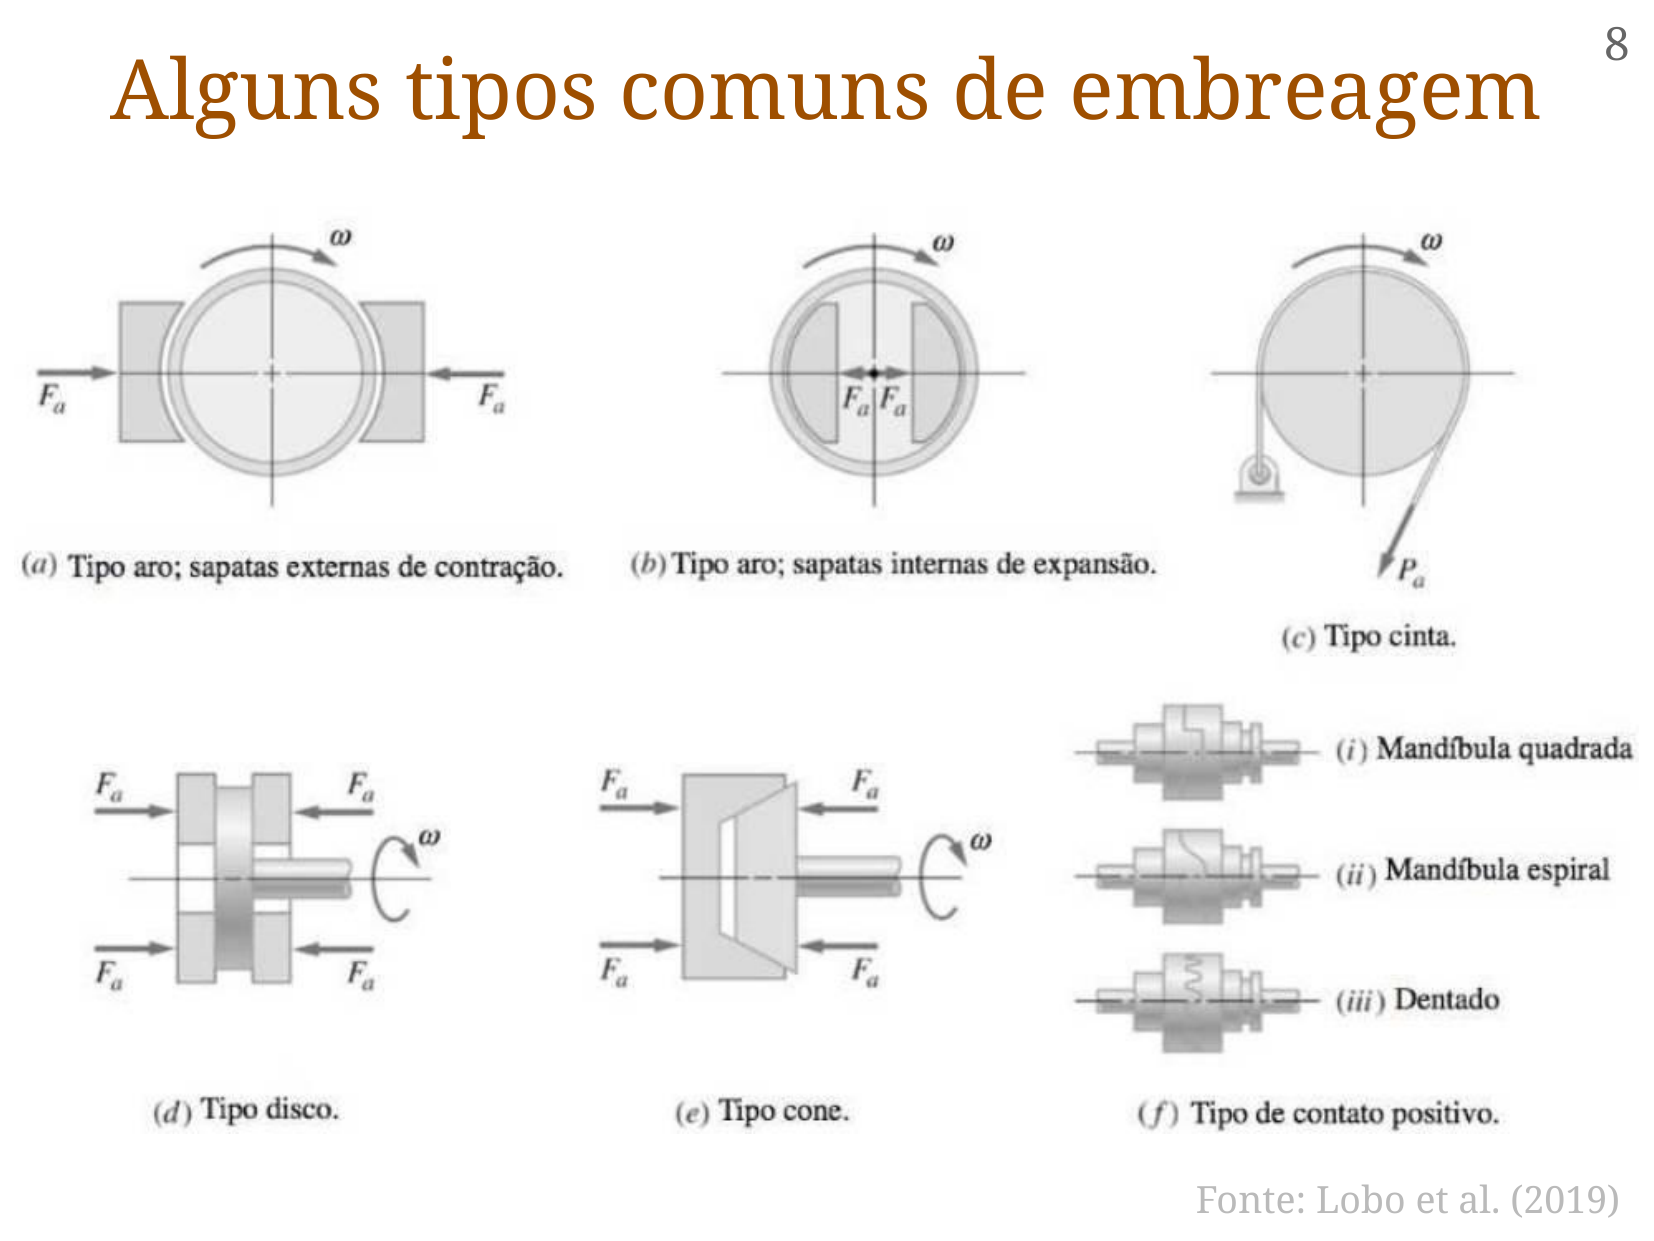

8
# Alguns tipos comuns de embreagem
Fonte: Lobo et al. (2019)